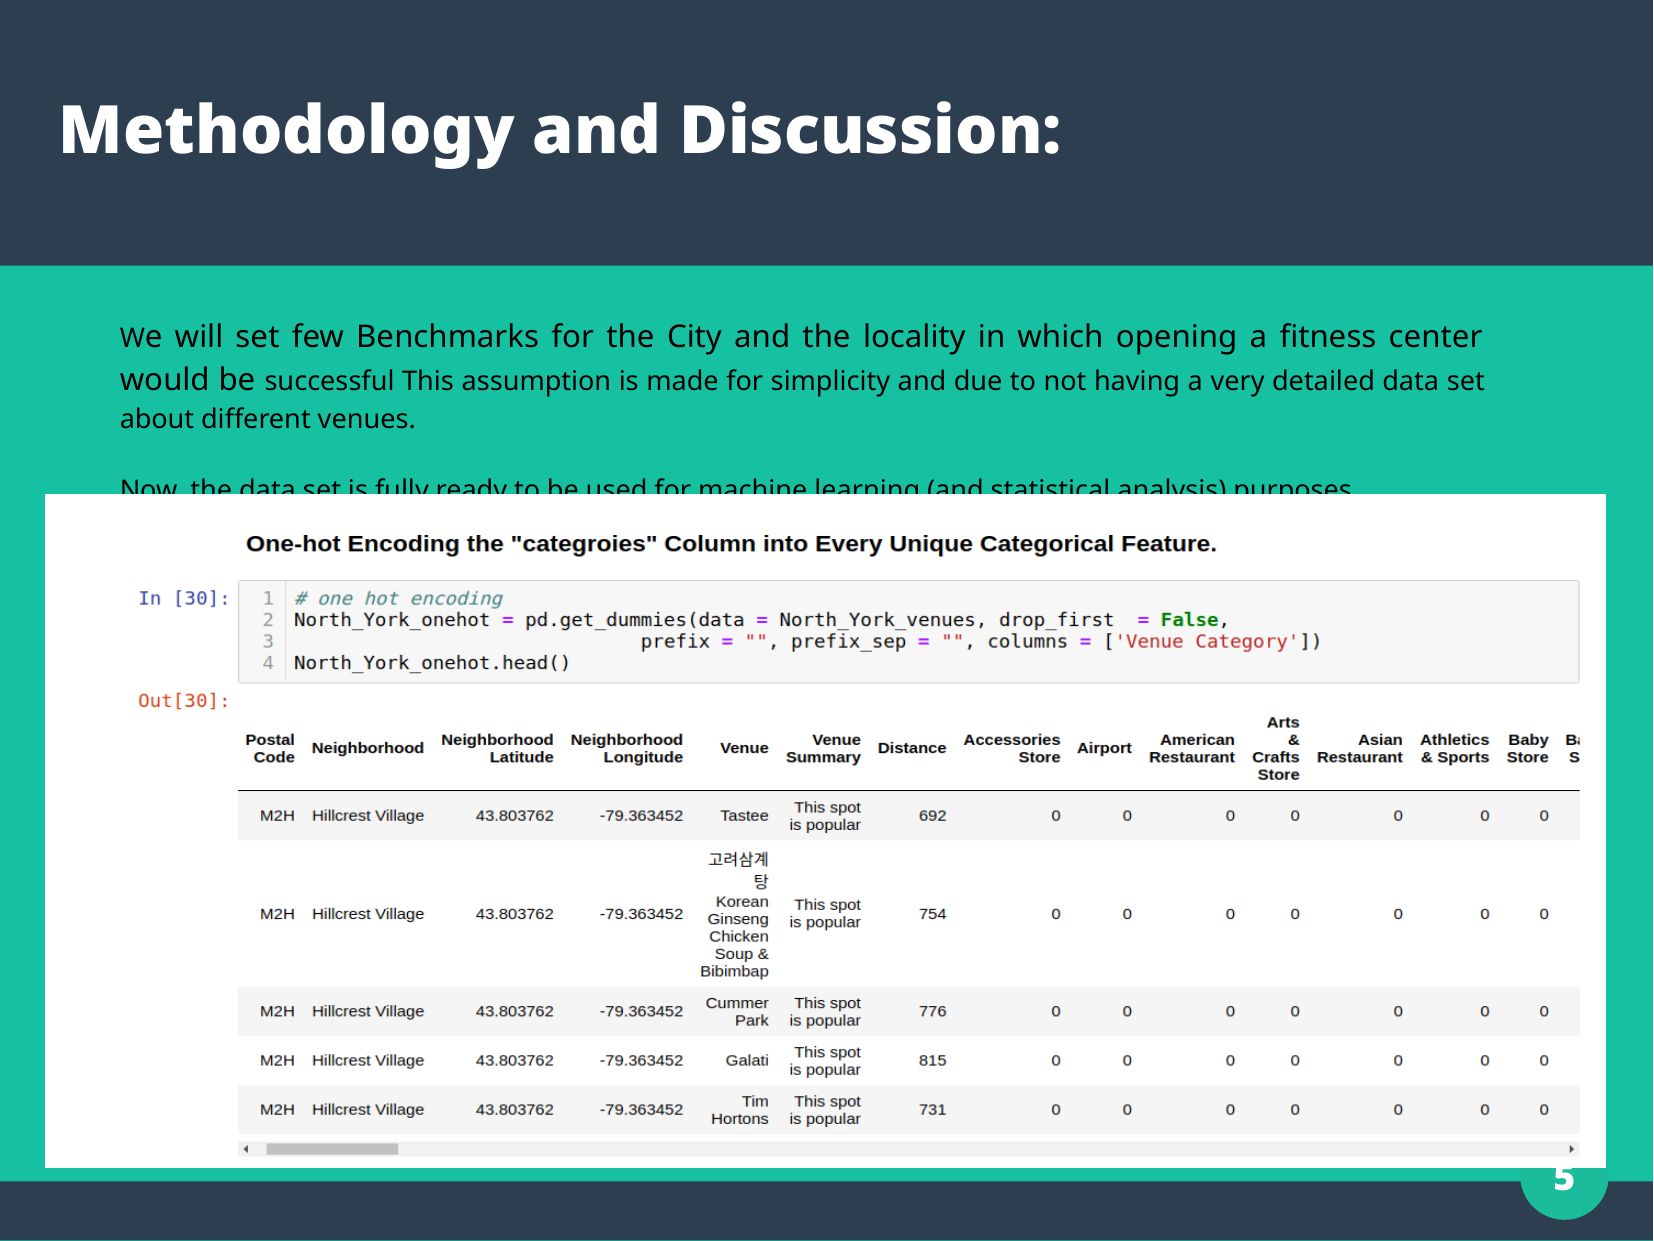

# Methodology and Discussion:
We will set few Benchmarks for the City and the locality in which opening a fitness center would be successful This assumption is made for simplicity and due to not having a very detailed data set about different venues.
Now, the data set is fully ready to be used for machine learning (and statistical analysis) purposes.
5